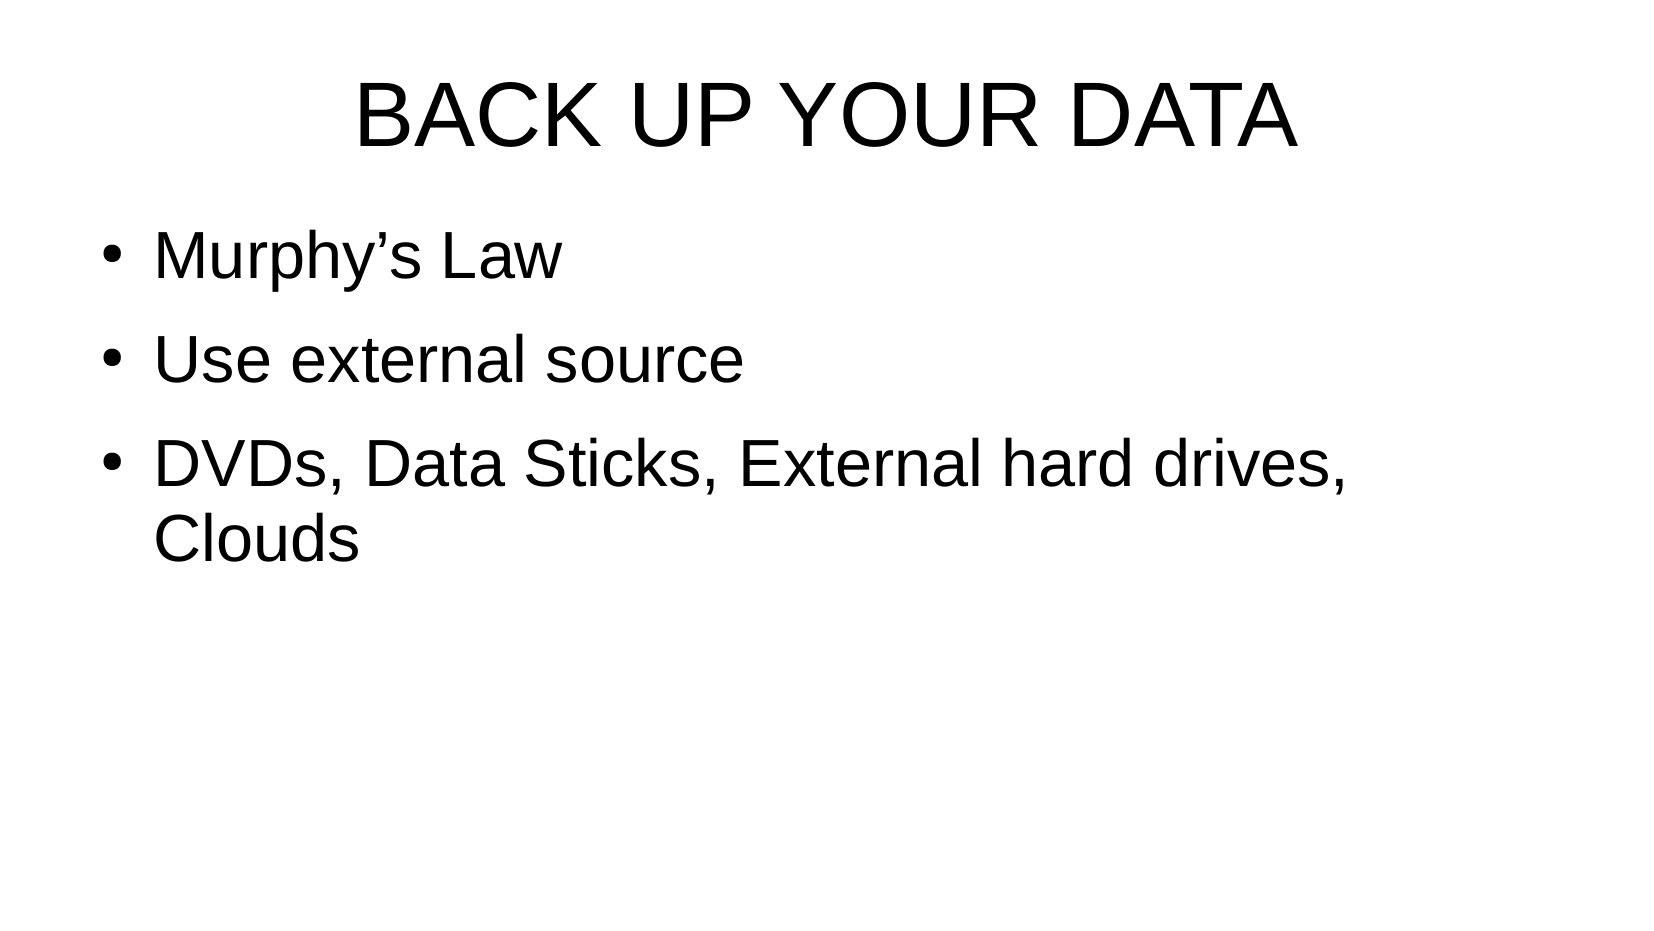

# BACK UP YOUR DATA
Murphy’s Law
Use external source
DVDs, Data Sticks, External hard drives, Clouds